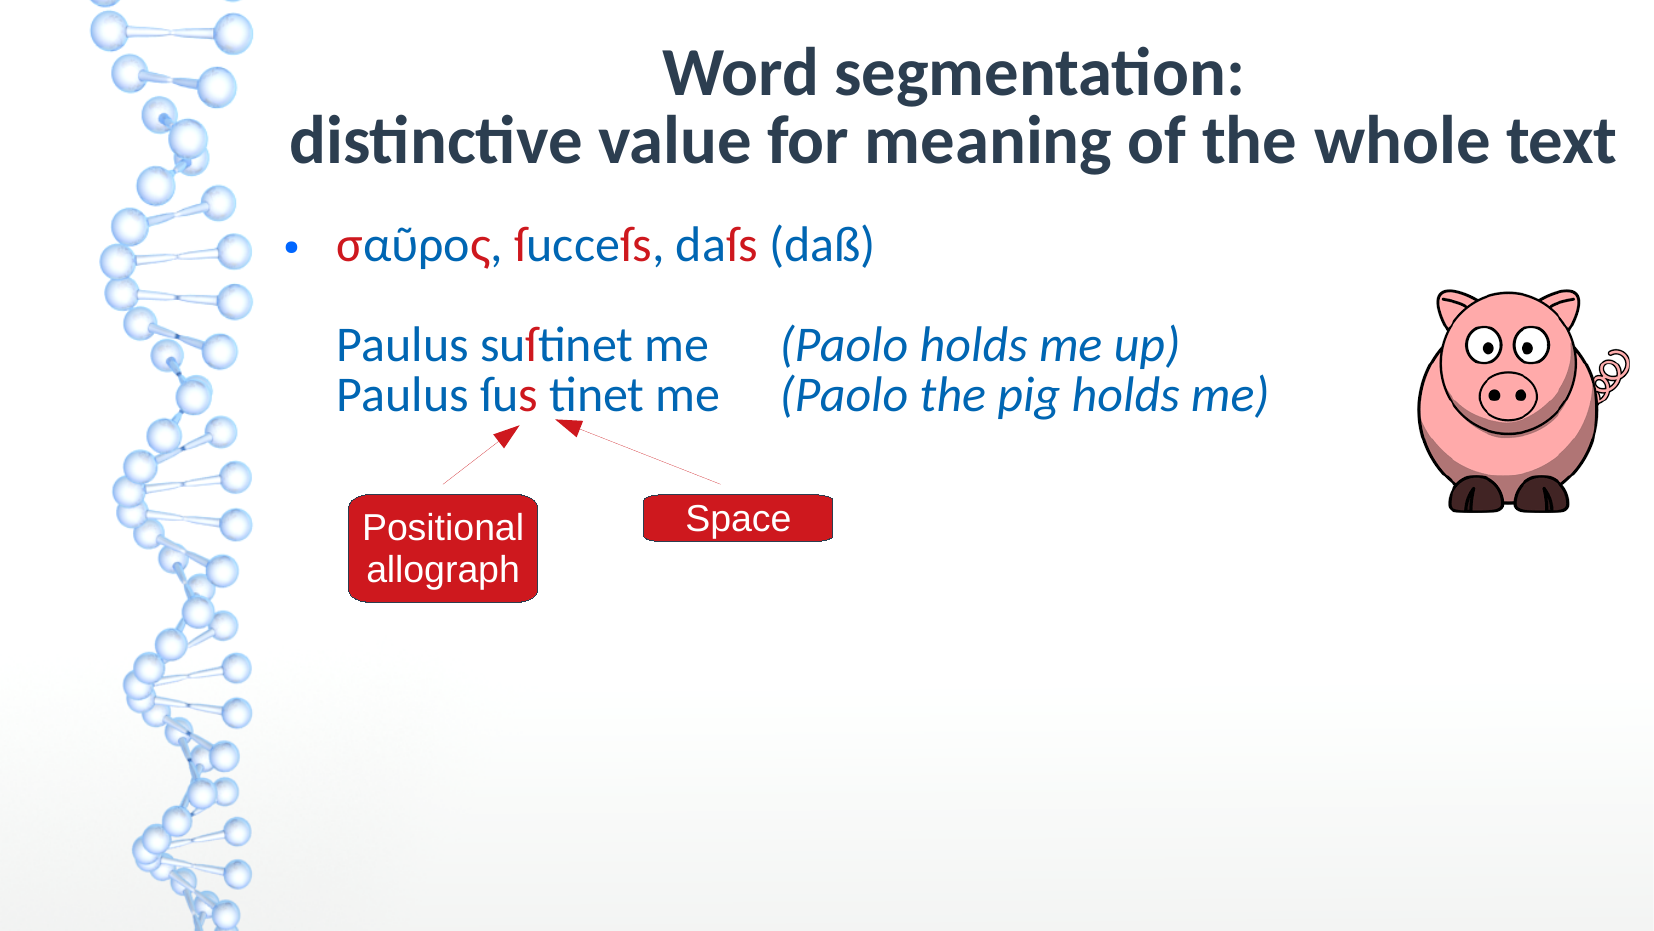

Word segmentation:
distinctive value for meaning of the whole text
# σαῦρος, ſucceſs, daſs (daß) Paulus suſtinet me	(Paolo holds me up) Paulus ſus tinet me	(Paolo the pig holds me)
Space
Positional
allograph